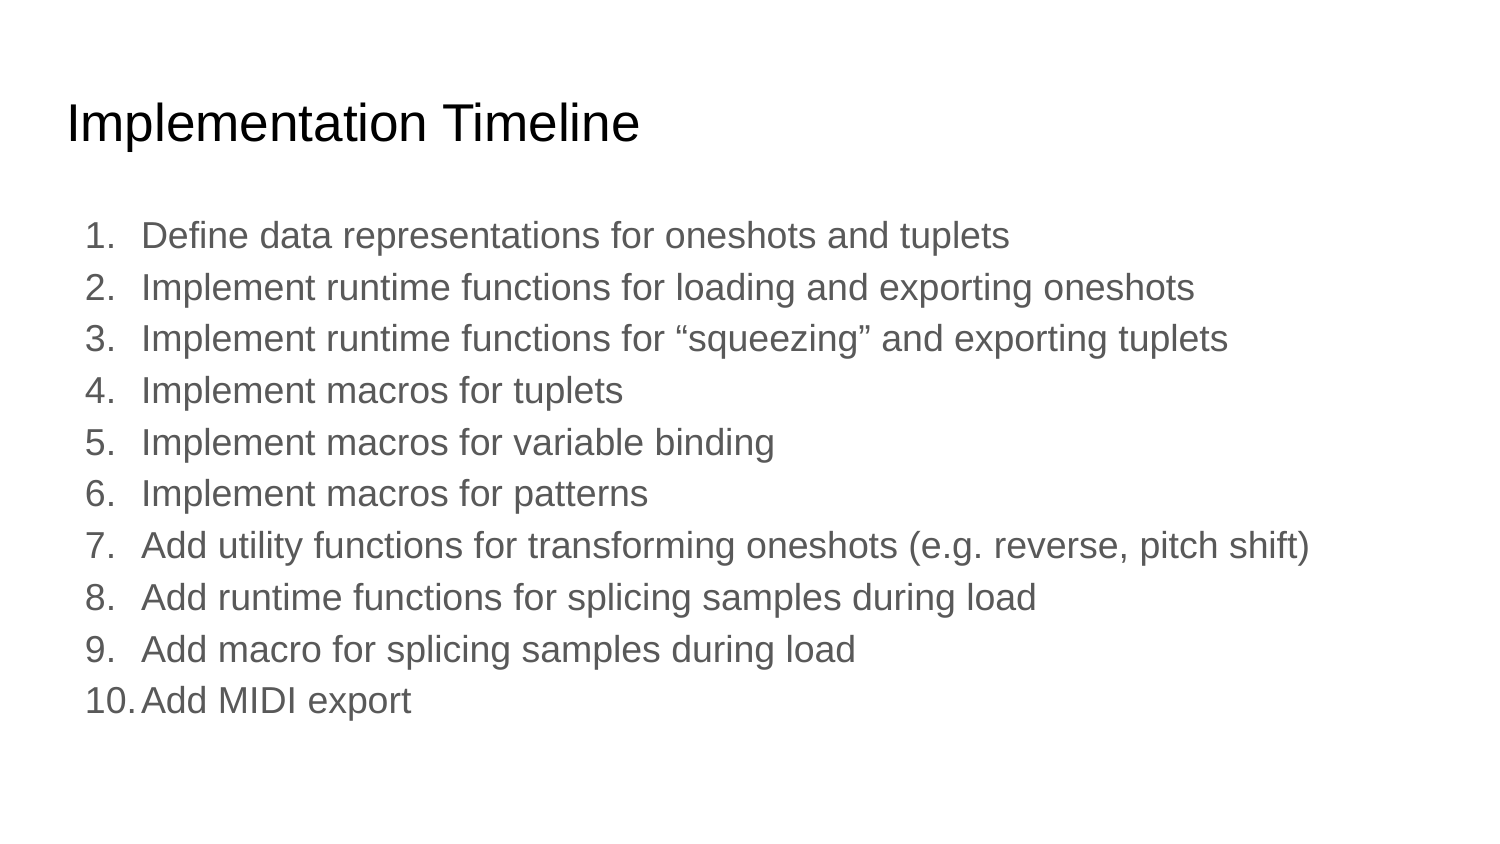

# Implementation Timeline
Define data representations for oneshots and tuplets
Implement runtime functions for loading and exporting oneshots
Implement runtime functions for “squeezing” and exporting tuplets
Implement macros for tuplets
Implement macros for variable binding
Implement macros for patterns
Add utility functions for transforming oneshots (e.g. reverse, pitch shift)
Add runtime functions for splicing samples during load
Add macro for splicing samples during load
Add MIDI export